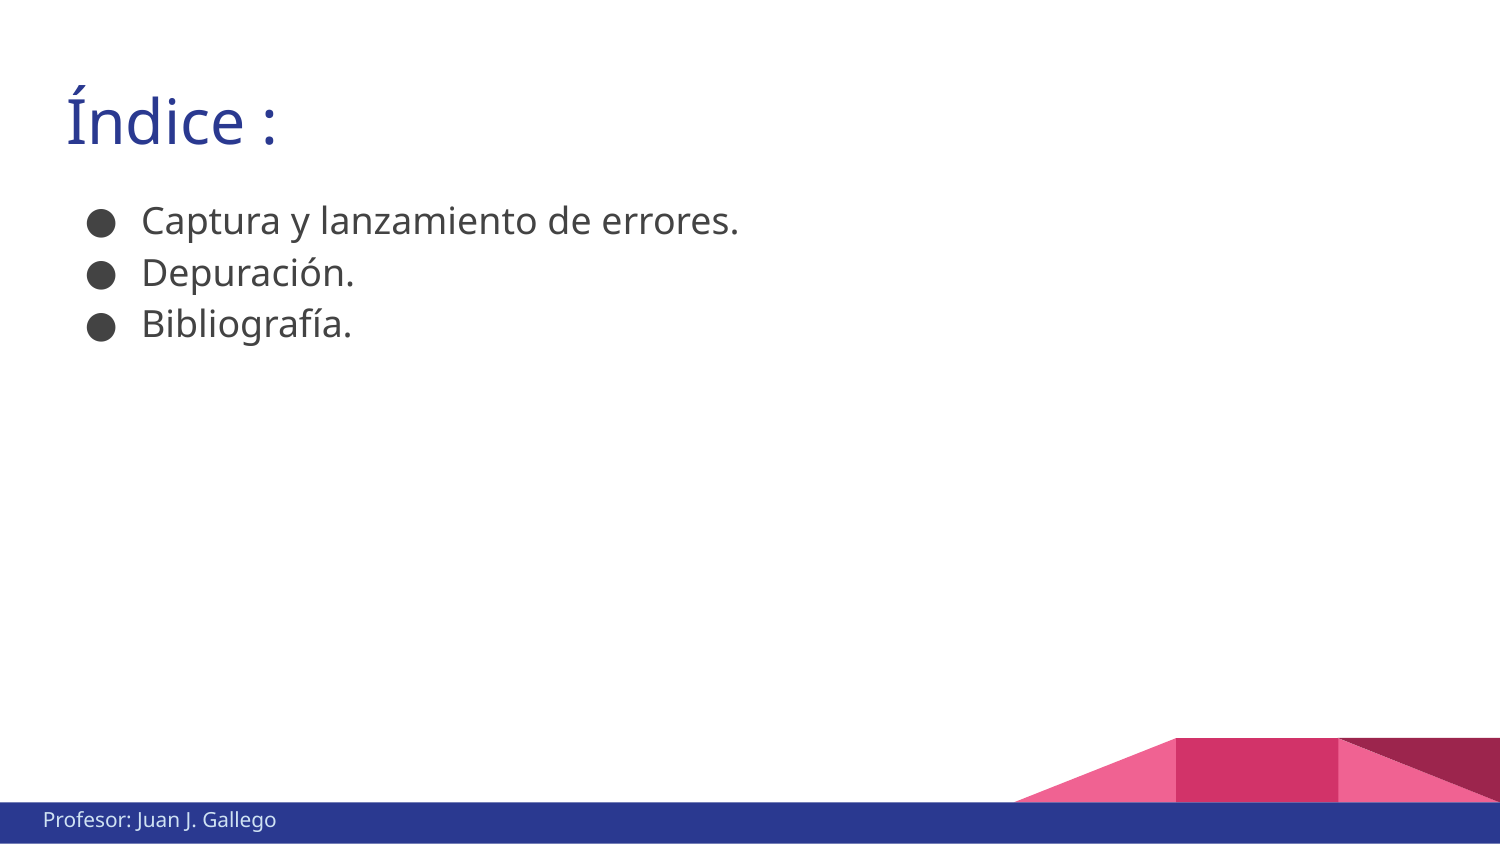

# Índice :
Captura y lanzamiento de errores.
Depuración.
Bibliografía.